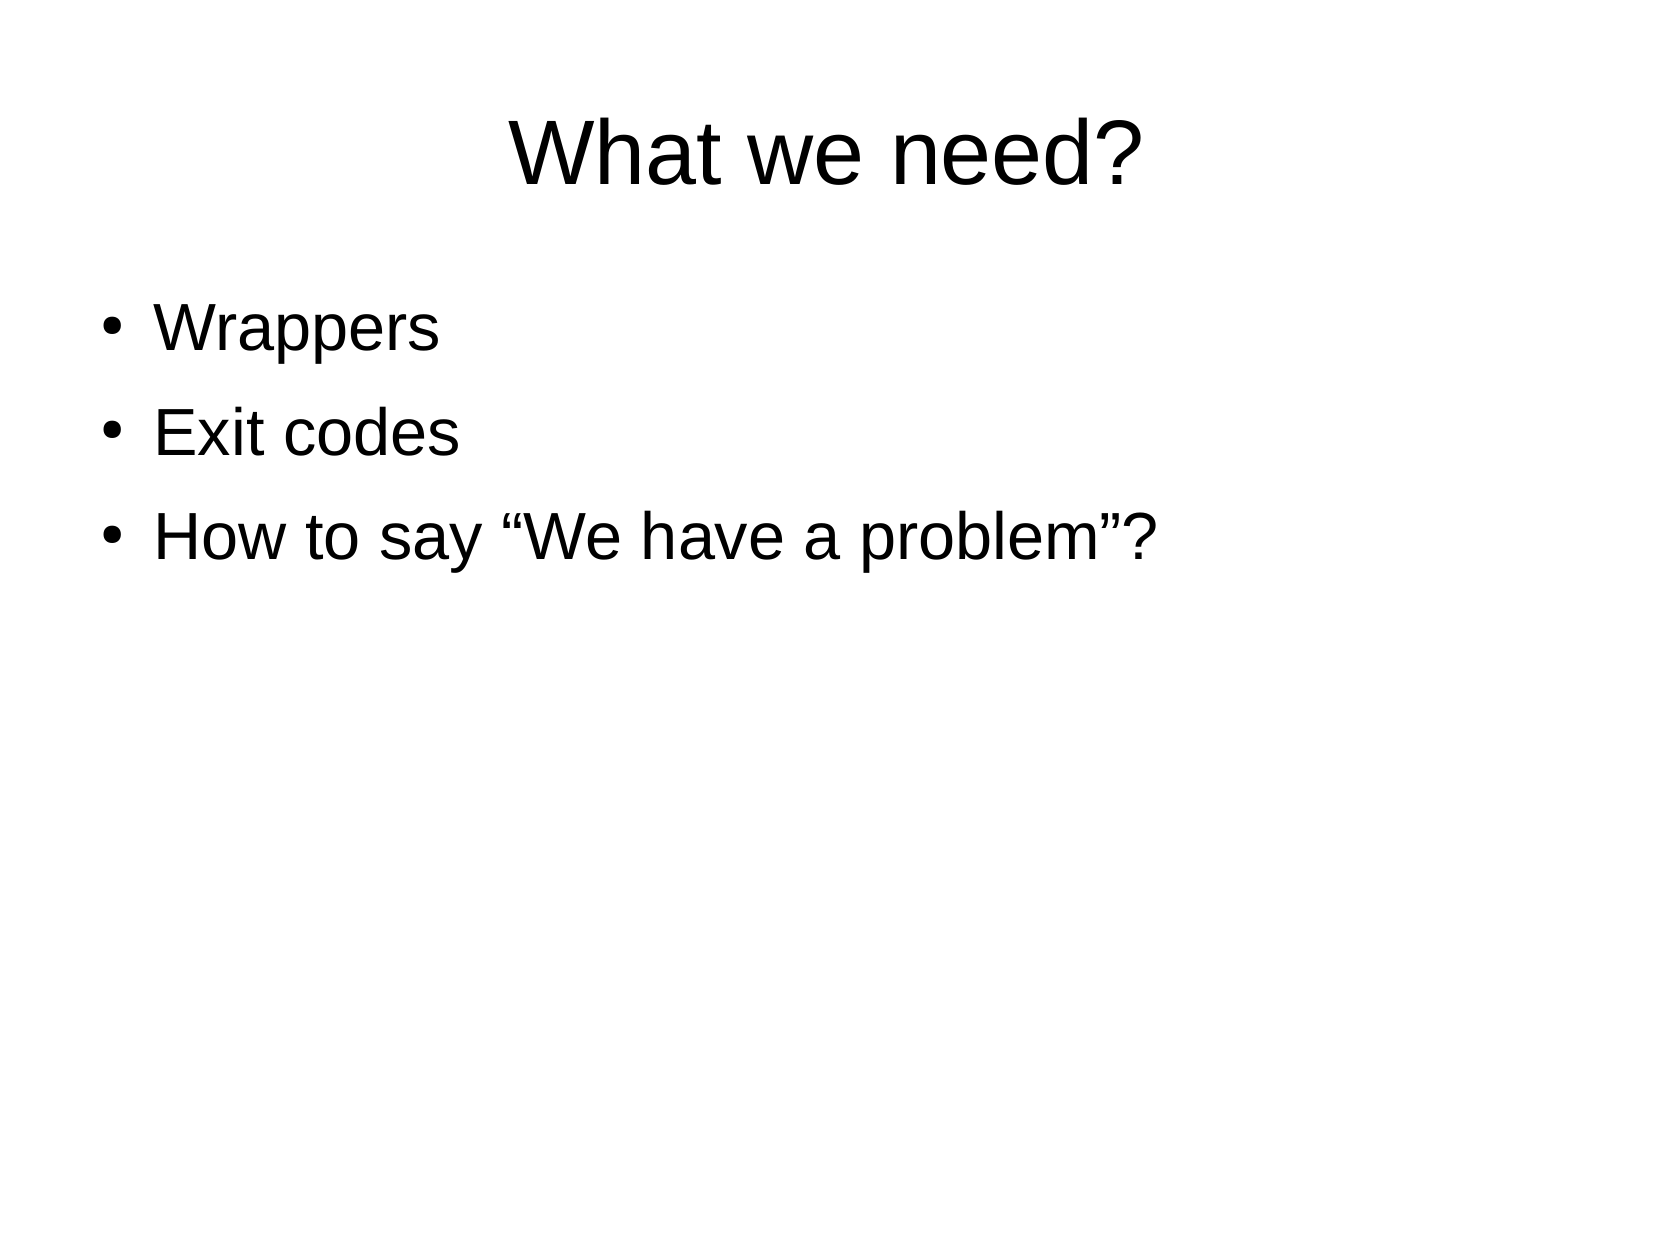

# What we need?
Wrappers
Exit codes
How to say “We have a problem”?